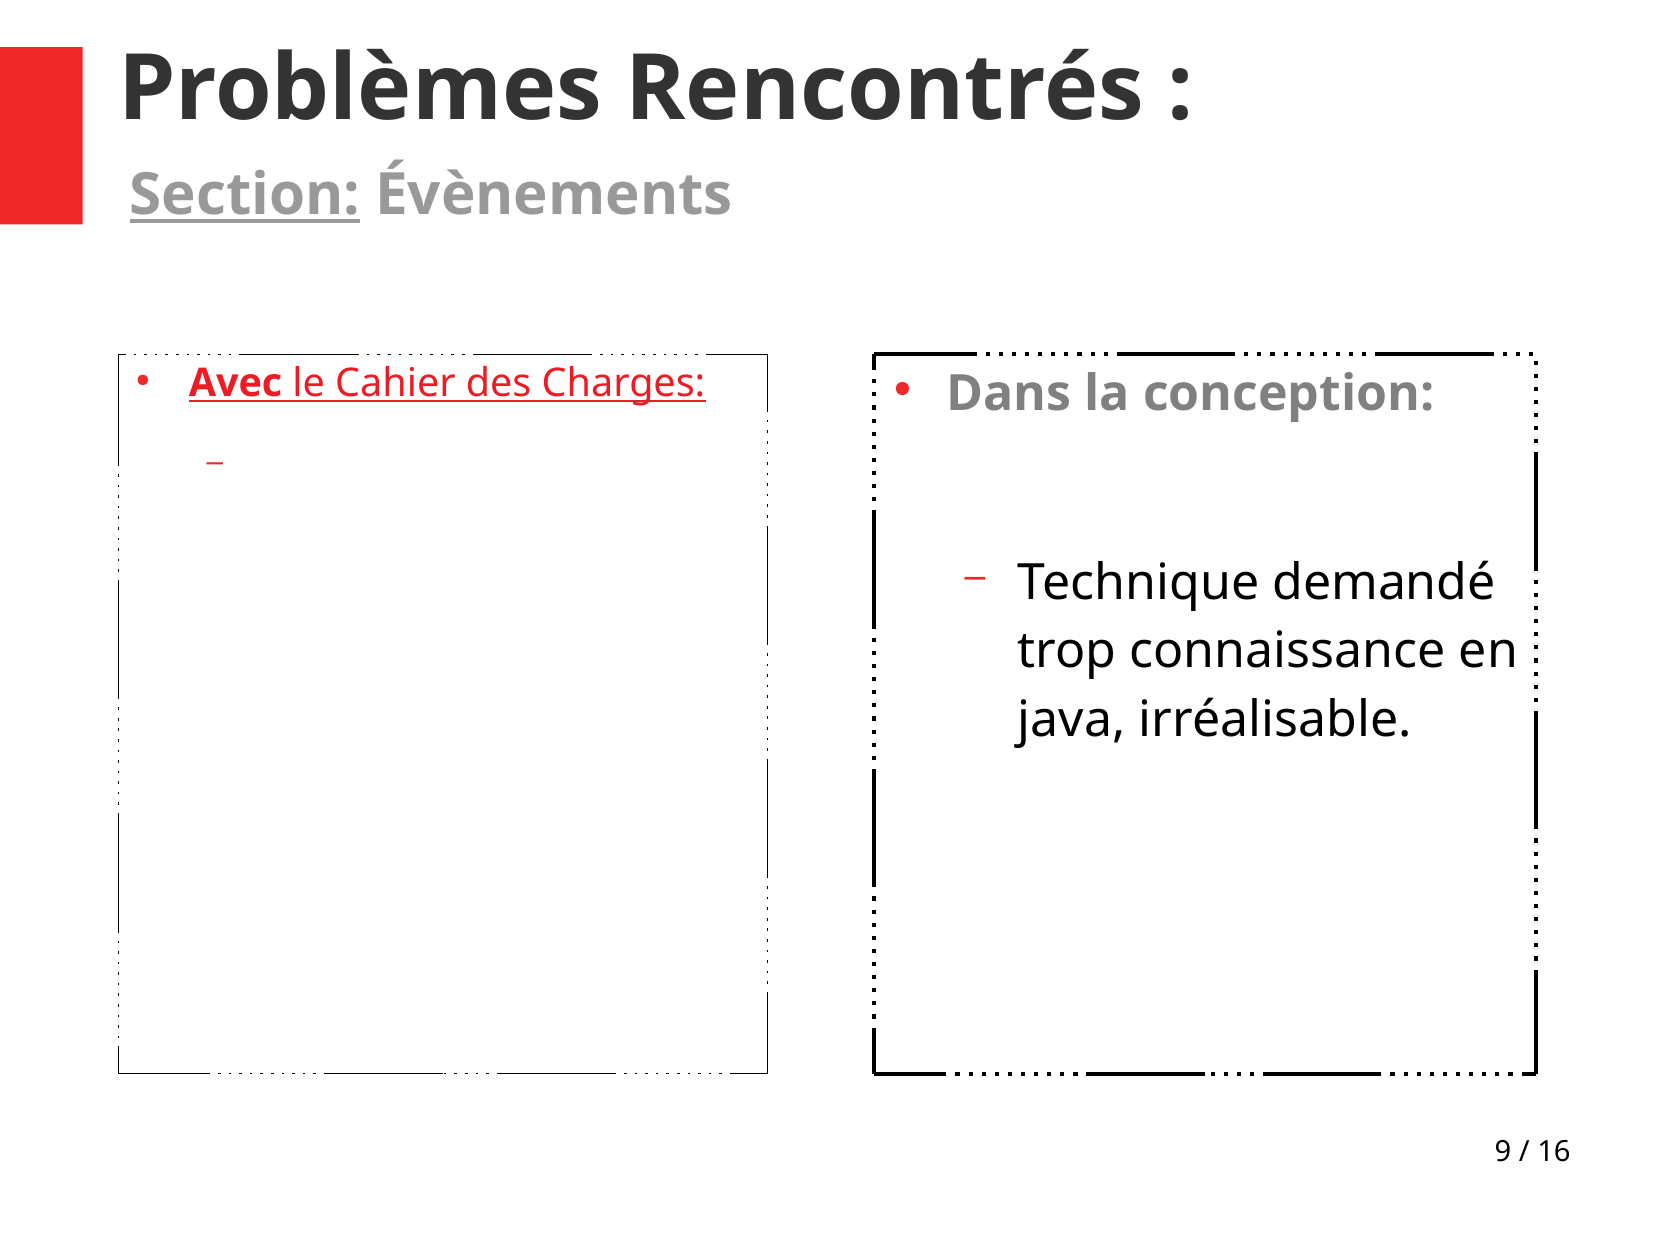

# Problèmes Rencontrés :
Section: Évènements
Avec le Cahier des Charges:
Dans la conception:
Technique demandé trop connaissance en java, irréalisable.
9